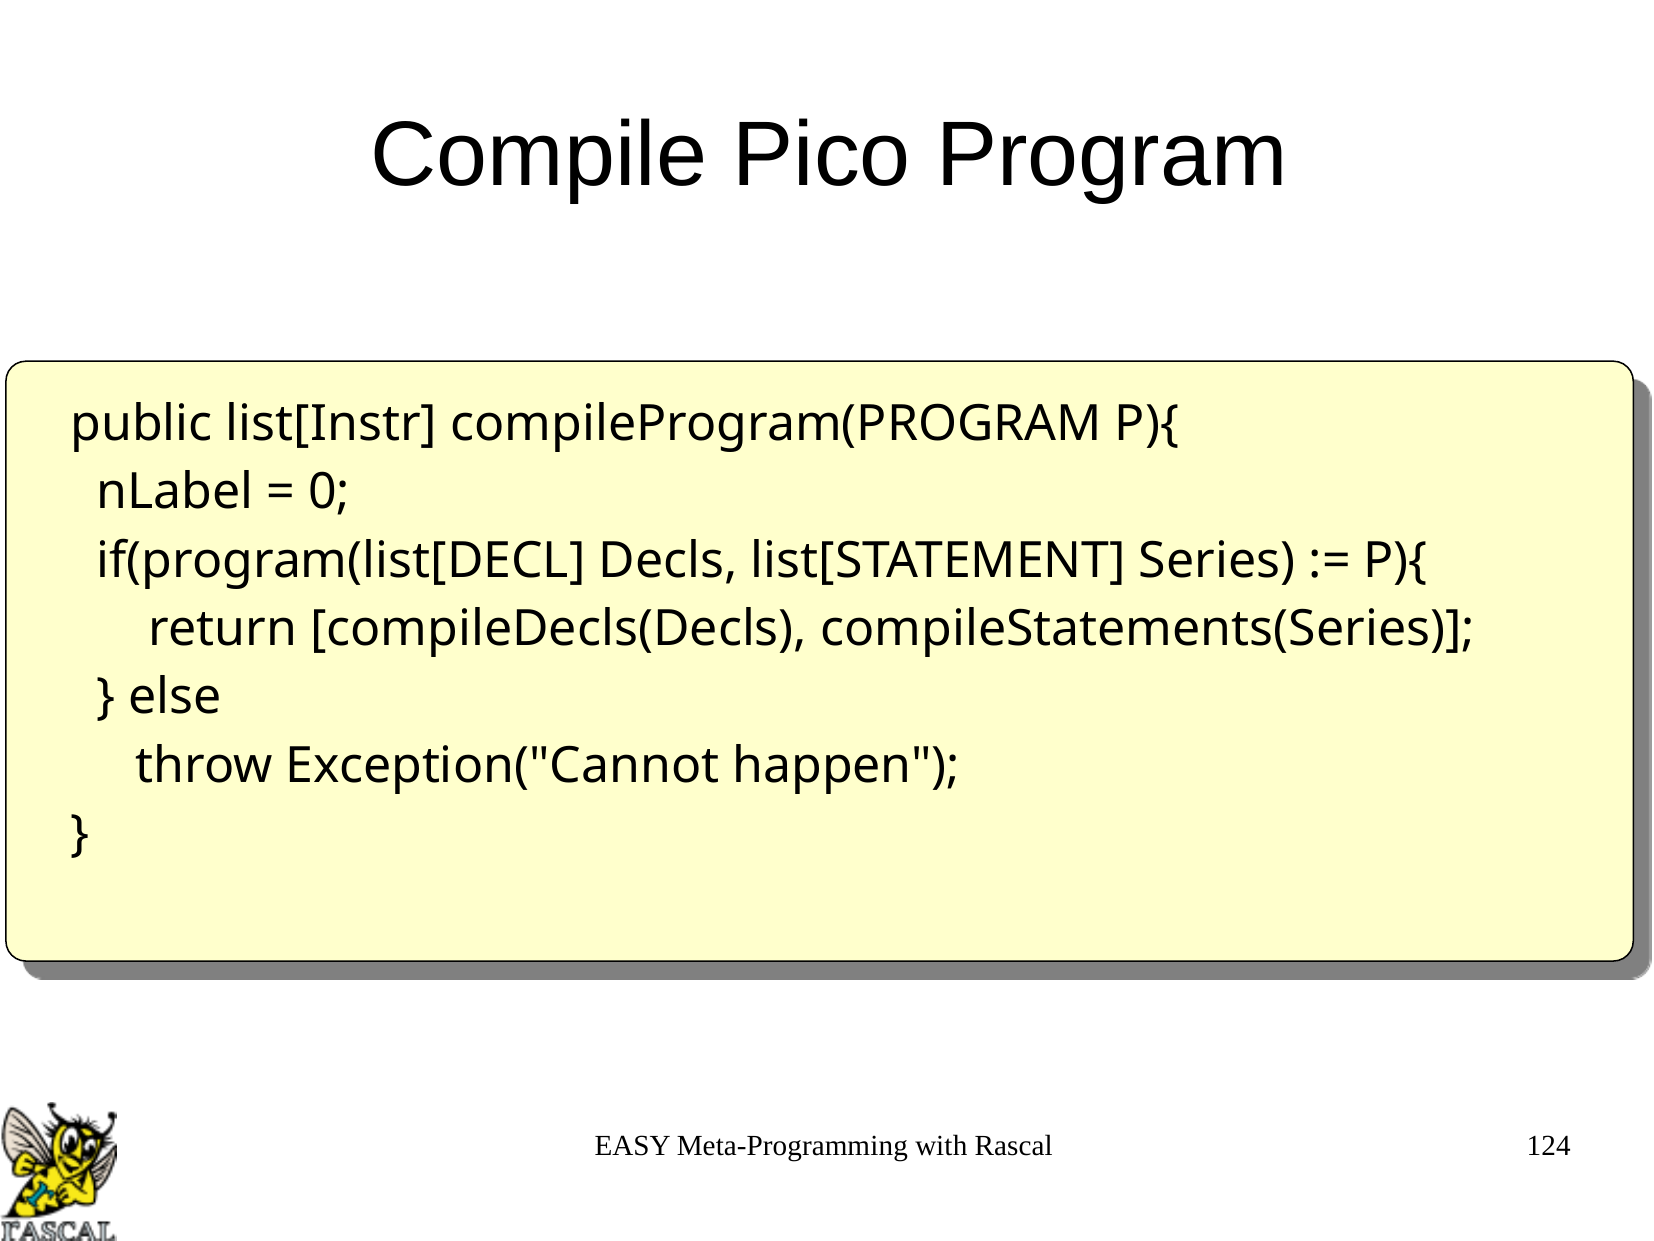

# Compile Pico Program
 public list[Instr] compileProgram(PROGRAM P){
 nLabel = 0;
 if(program(list[DECL] Decls, list[STATEMENT] Series) := P){
 return [compileDecls(Decls), compileStatements(Series)];
 } else
 throw Exception("Cannot happen");
 }
124
private list[Instr] compileDecls(list[DECL] Decls){
 return [ (type == natural) ? dclNat(Id) : dclStr(Id) |
 decl(PicoId Id, TYPE type) <- Decls];
}